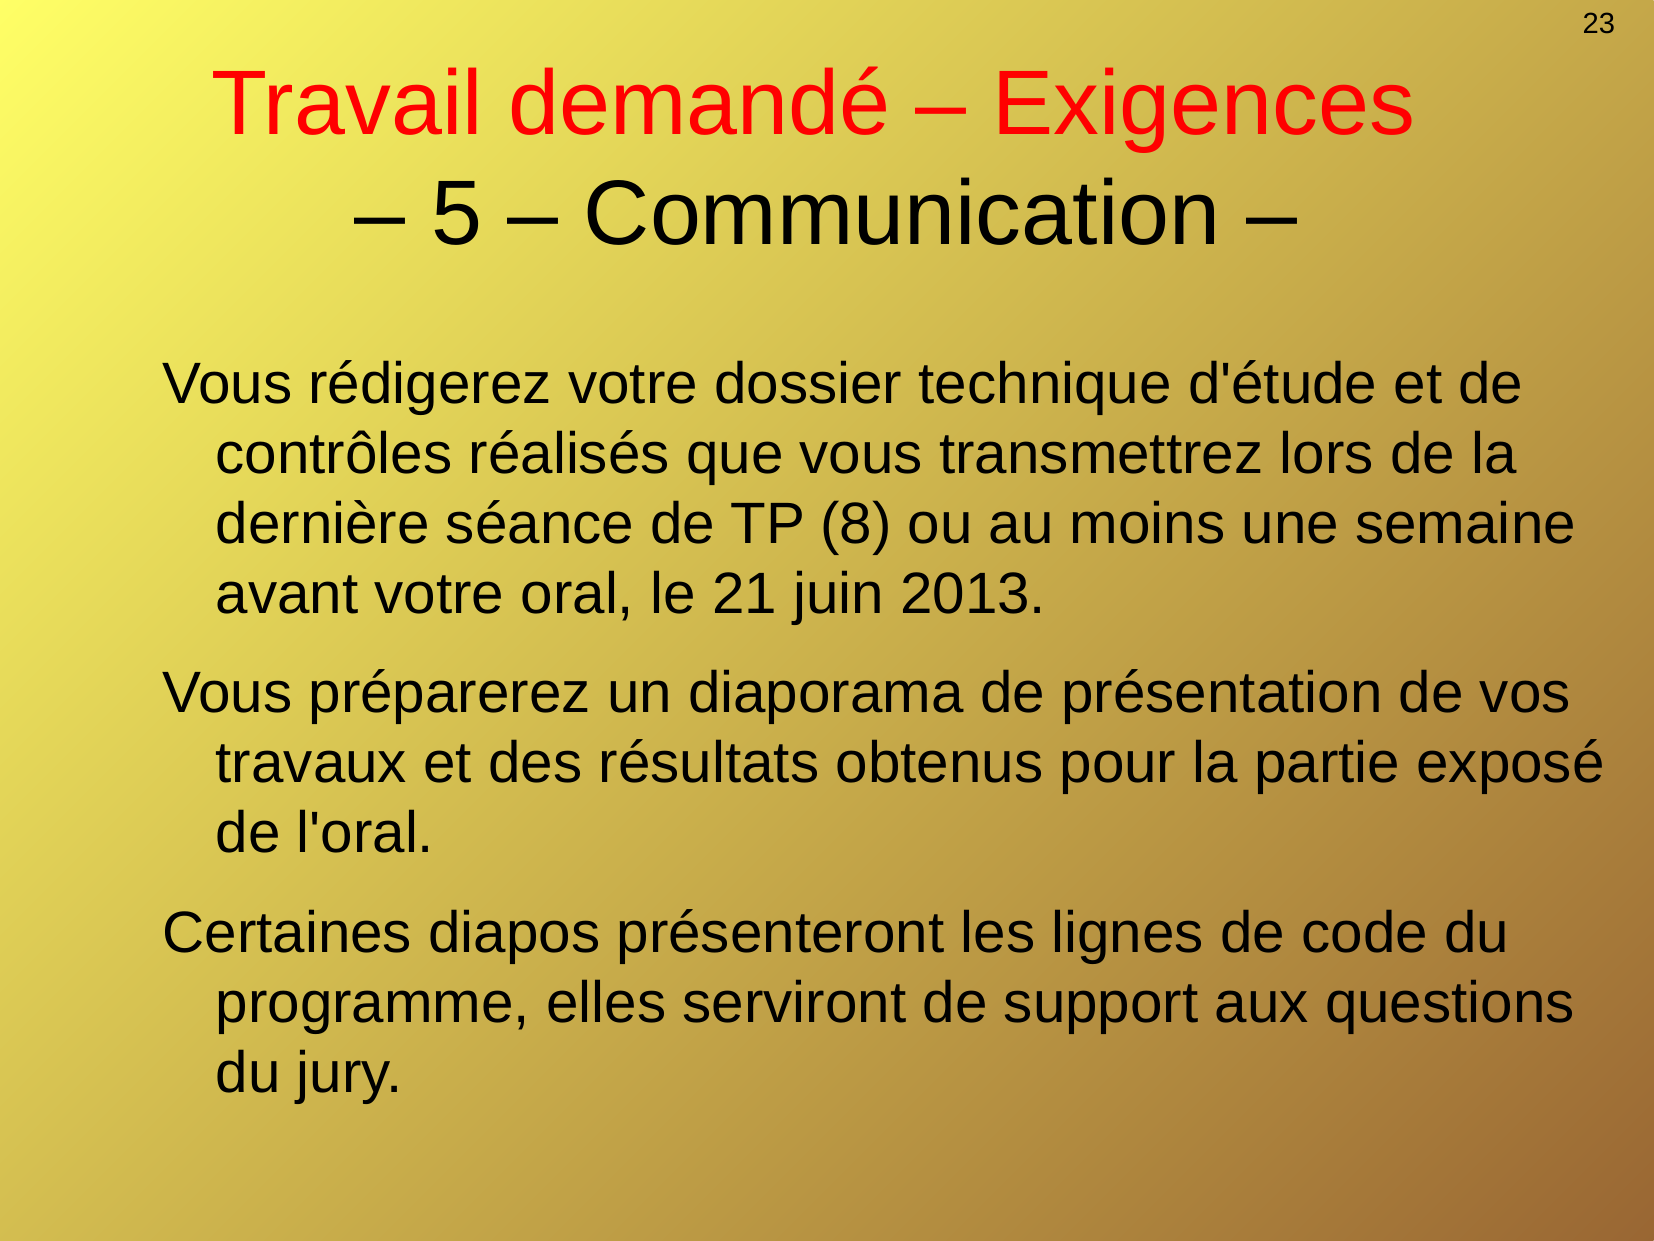

# Travail demandé – Exigences – 5 – Communication –
Vous rédigerez votre dossier technique d'étude et de contrôles réalisés que vous transmettrez lors de la dernière séance de TP (8) ou au moins une semaine avant votre oral, le 21 juin 2013.
Vous préparerez un diaporama de présentation de vos travaux et des résultats obtenus pour la partie exposé de l'oral.
Certaines diapos présenteront les lignes de code du programme, elles serviront de support aux questions du jury.